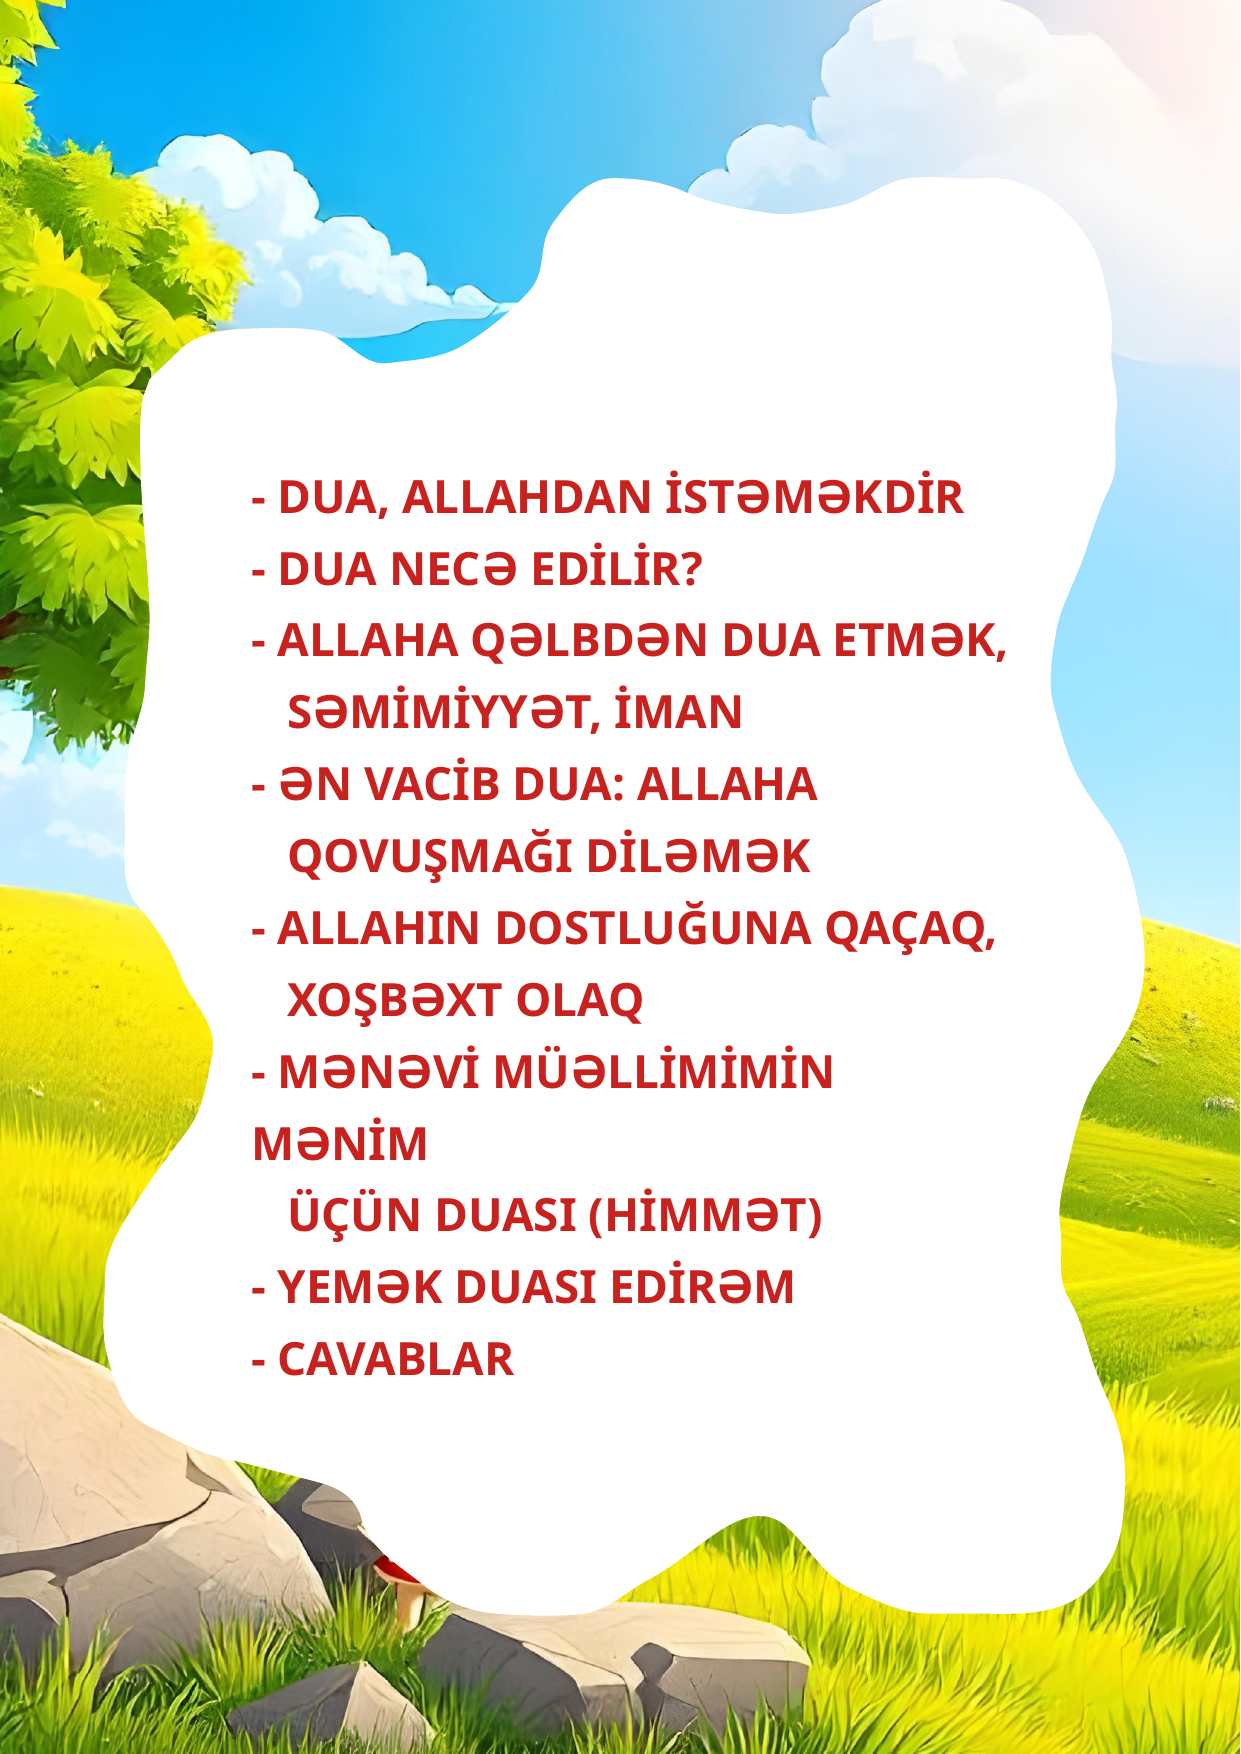

MÜNDƏRİCAT
- DUA, ALLAHDAN İSTƏMƏKDİR
- DUA NECƏ EDİLİR?
- ALLAHA QƏLBDƏN DUA ETMƏK,
 SƏMİMİYYƏT, İMAN
- ƏN VACİB DUA: ALLAHA
 QOVUŞMAĞI DİLƏMƏK
- ALLAHIN DOSTLUĞUNA QAÇAQ,
 XOŞBƏXT OLAQ
- MƏNƏVİ MÜƏLLİMİMİN MƏNİM
 ÜÇÜN DUASI (HİMMƏT)
- YEMƏK DUASI EDİRƏM
- CAVABLAR